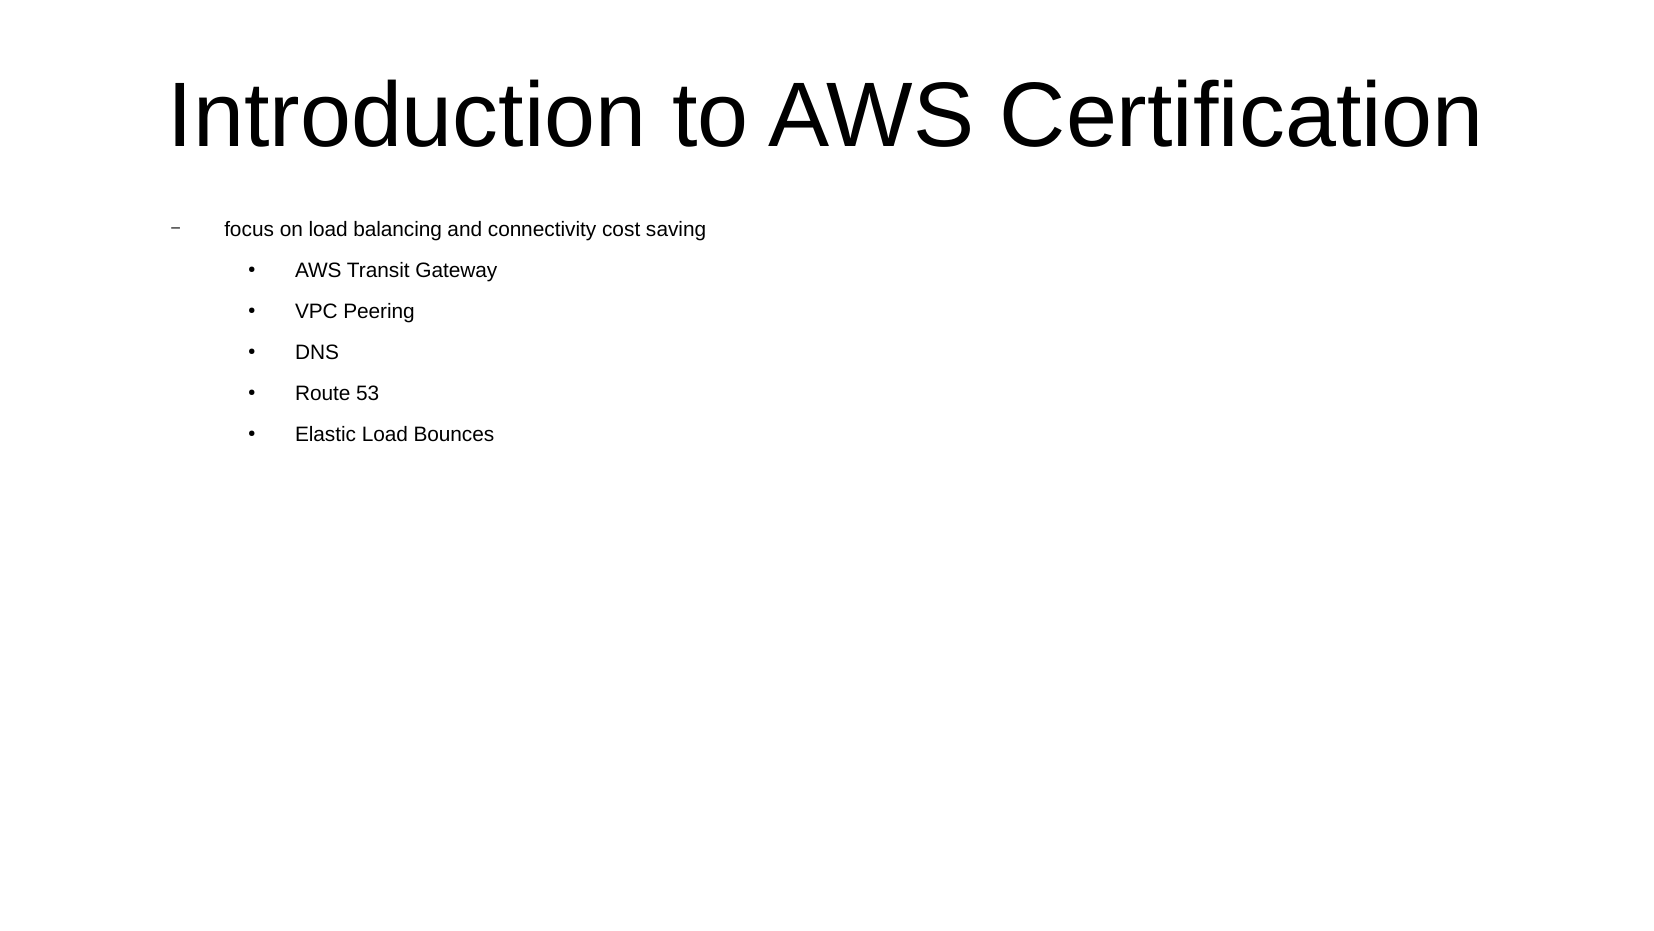

# Introduction to AWS Certification
focus on load balancing and connectivity cost saving
AWS Transit Gateway
VPC Peering
DNS
Route 53
Elastic Load Bounces